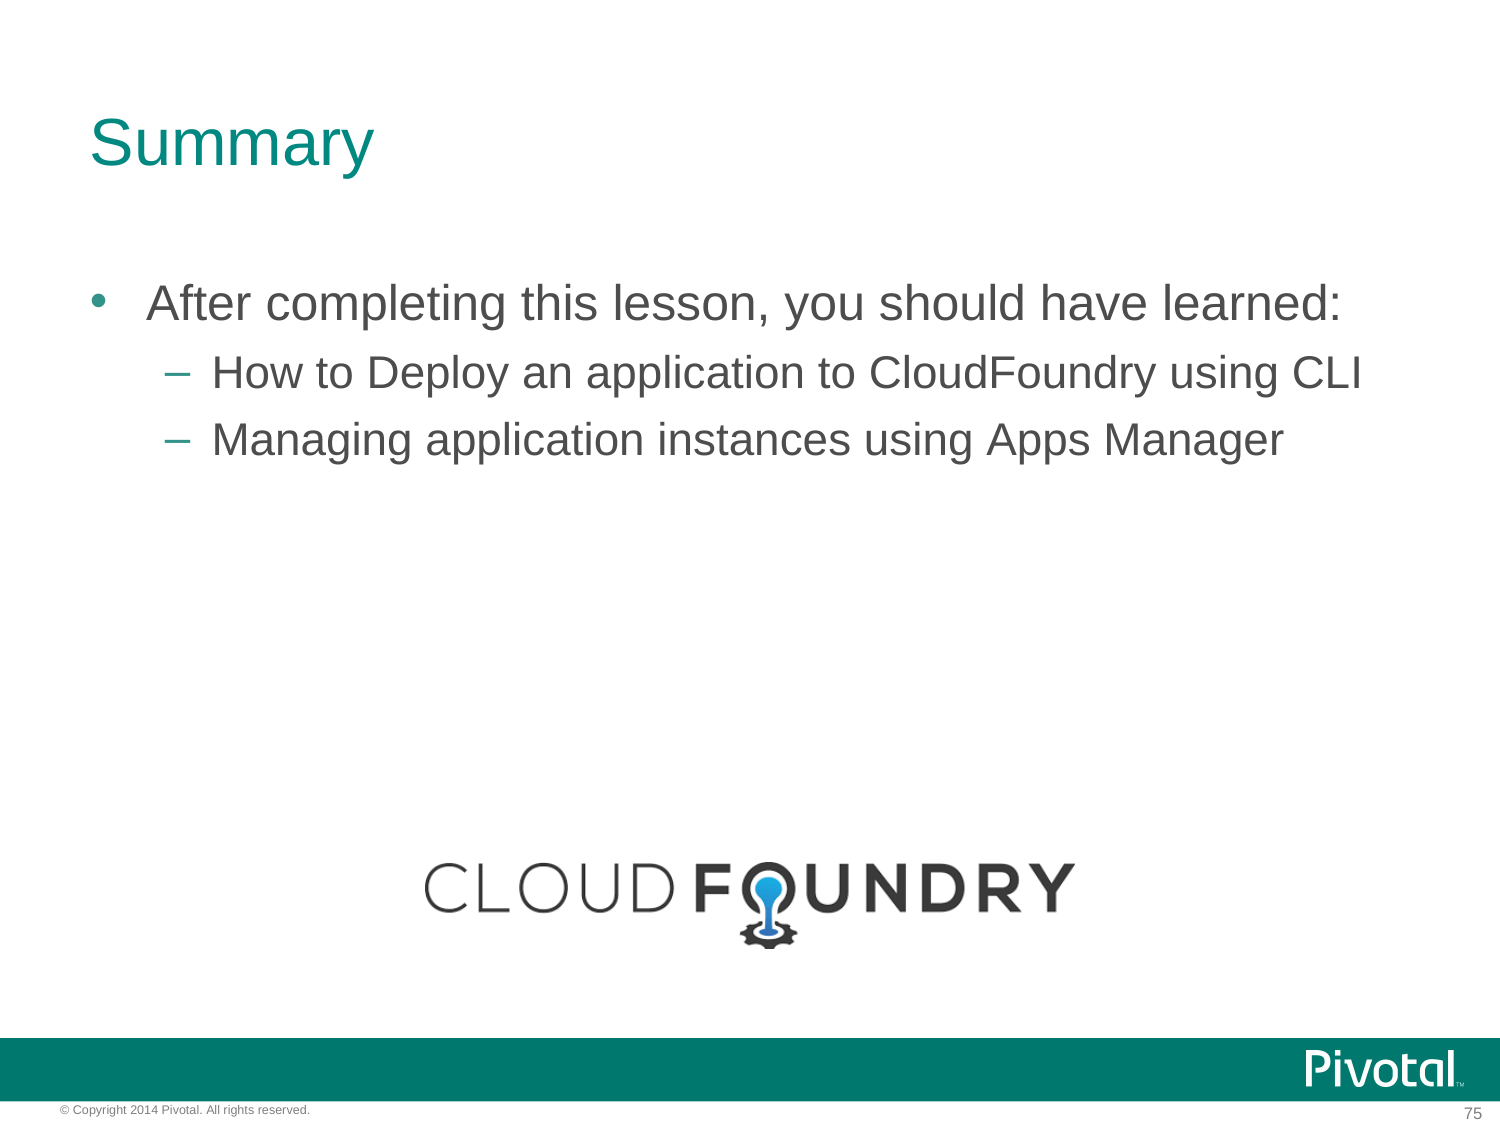

# Summary
After completing this lesson, you should have learned:
How to Deploy an application to CloudFoundry using CLI
Managing application instances using Apps Manager